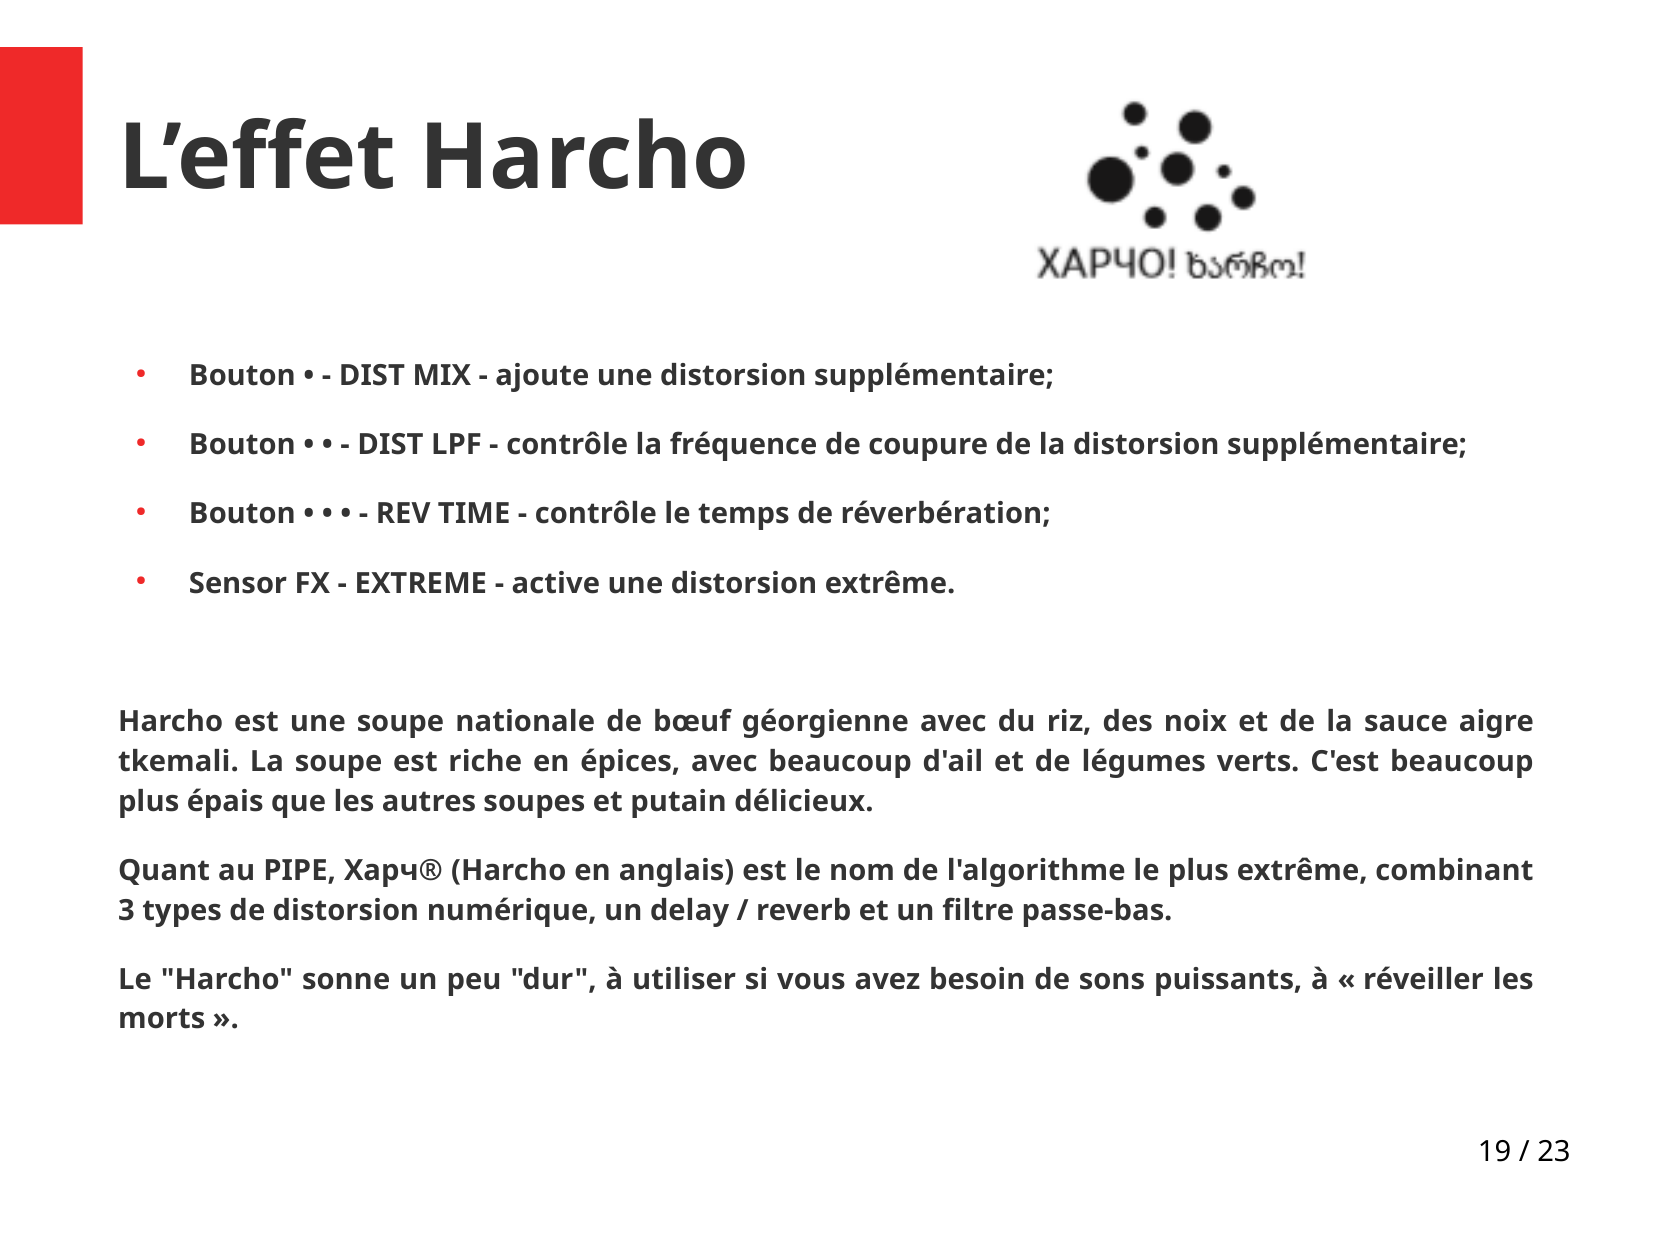

# L’effet Harcho
Bouton • - DIST MIX - ajoute une distorsion supplémentaire;
Bouton • • - DIST LPF - contrôle la fréquence de coupure de la distorsion supplémentaire;
Bouton • • • - REV TIME - contrôle le temps de réverbération;
Sensor FX - EXTREME - active une distorsion extrême.
Harcho est une soupe nationale de bœuf géorgienne avec du riz, des noix et de la sauce aigre tkemali. La soupe est riche en épices, avec beaucoup d'ail et de légumes verts. C'est beaucoup plus épais que les autres soupes et putain délicieux.
Quant au PIPE, Харч® (Harcho en anglais) est le nom de l'algorithme le plus extrême, combinant 3 types de distorsion numérique, un delay / reverb et un filtre passe-bas.
Le "Harcho" sonne un peu "dur", à utiliser si vous avez besoin de sons puissants, à « réveiller les morts ».
19